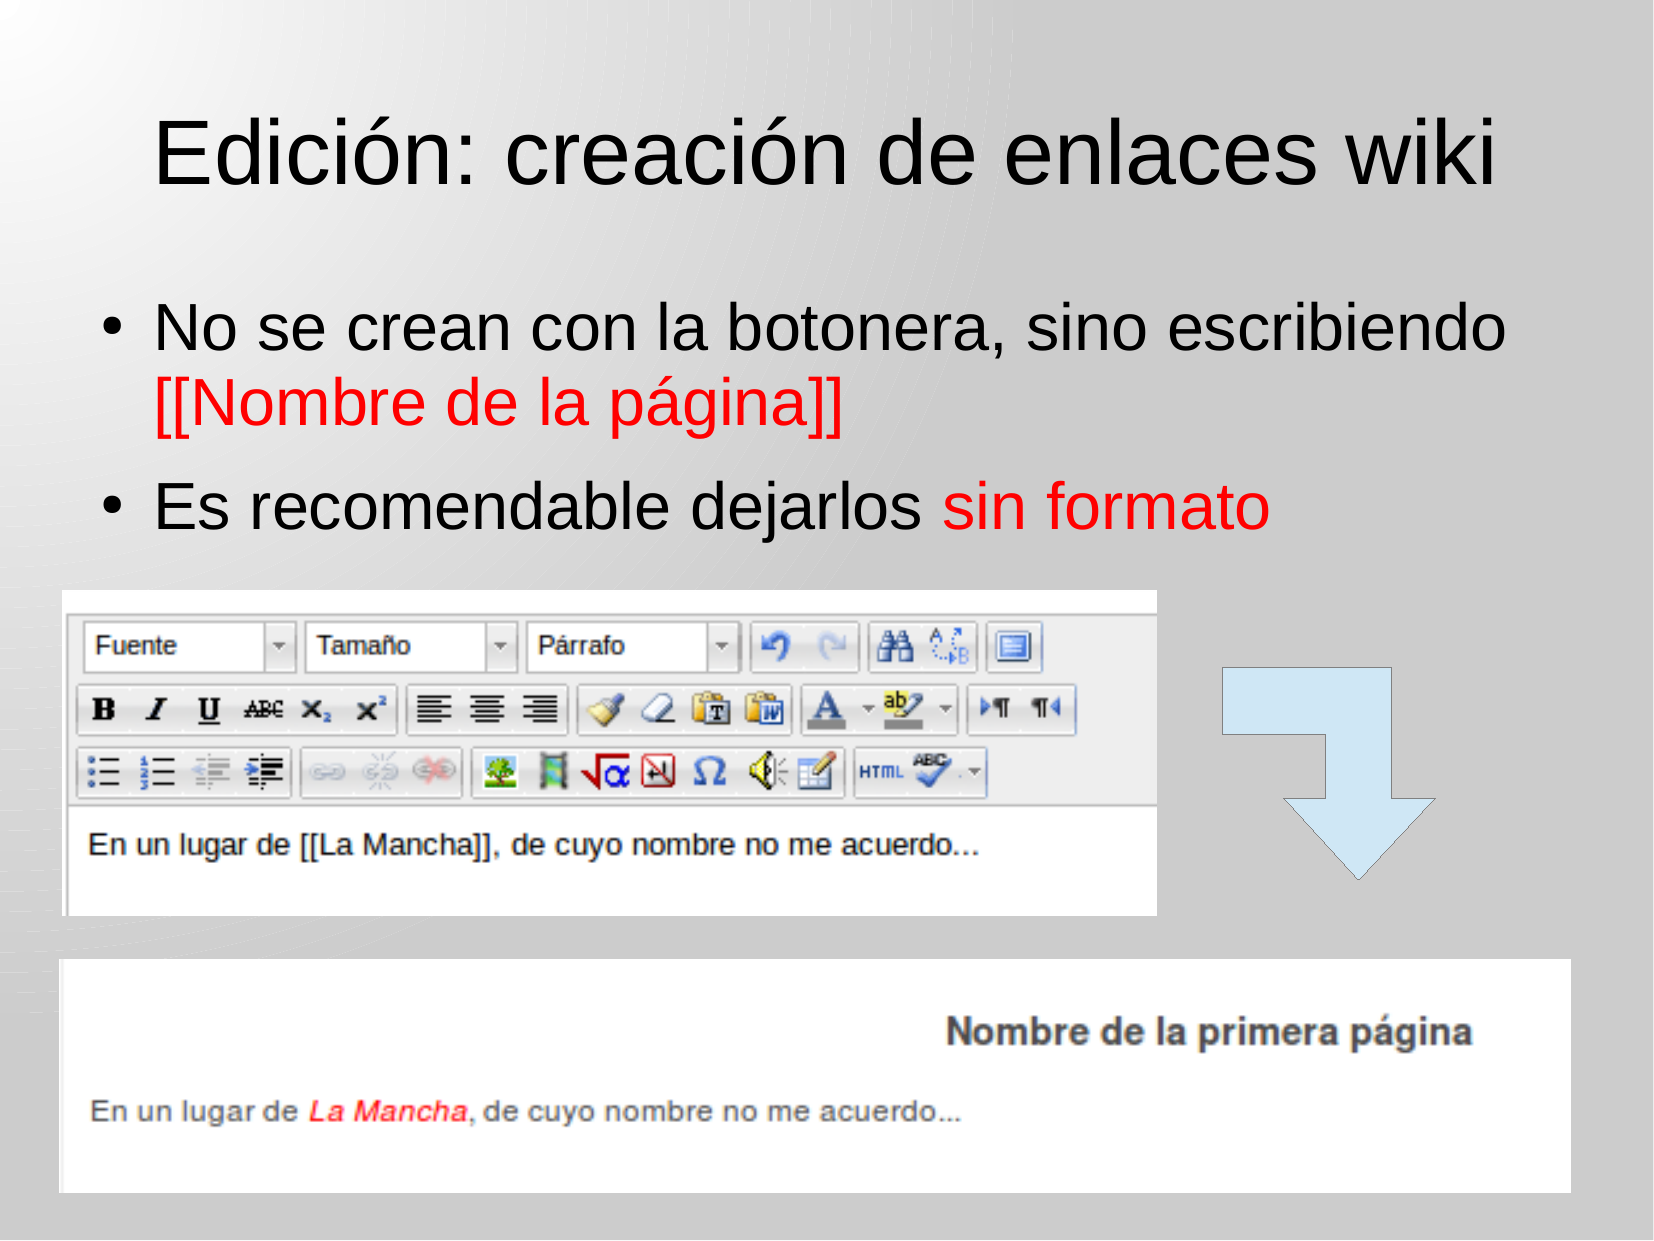

# Edición: creación de enlaces wiki
No se crean con la botonera, sino escribiendo [[Nombre de la página]]
Es recomendable dejarlos sin formato